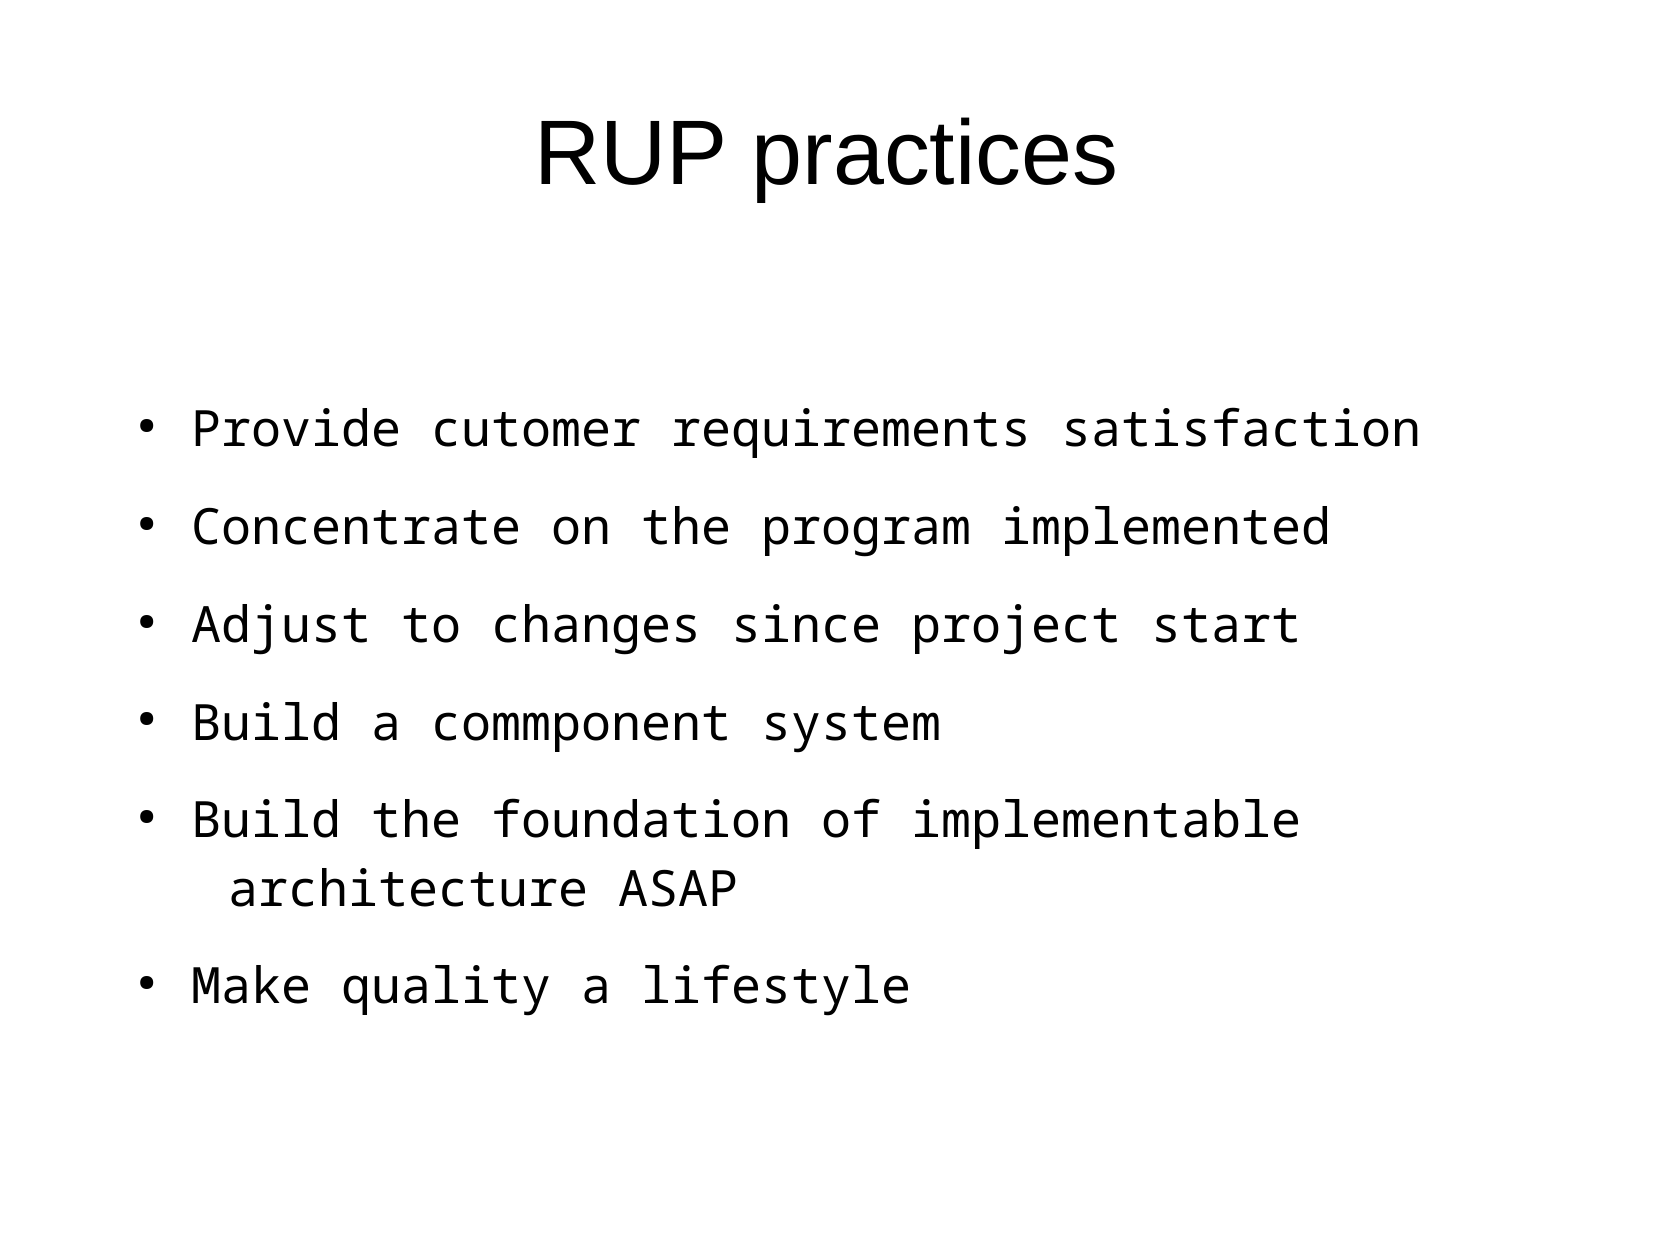

# RUP practices
Provide cutomer requirements satisfaction
Concentrate on the program implemented
Adjust to changes since project start
Build a commponent system
Build the foundation of implementable architecture ASAP
Make quality a lifestyle